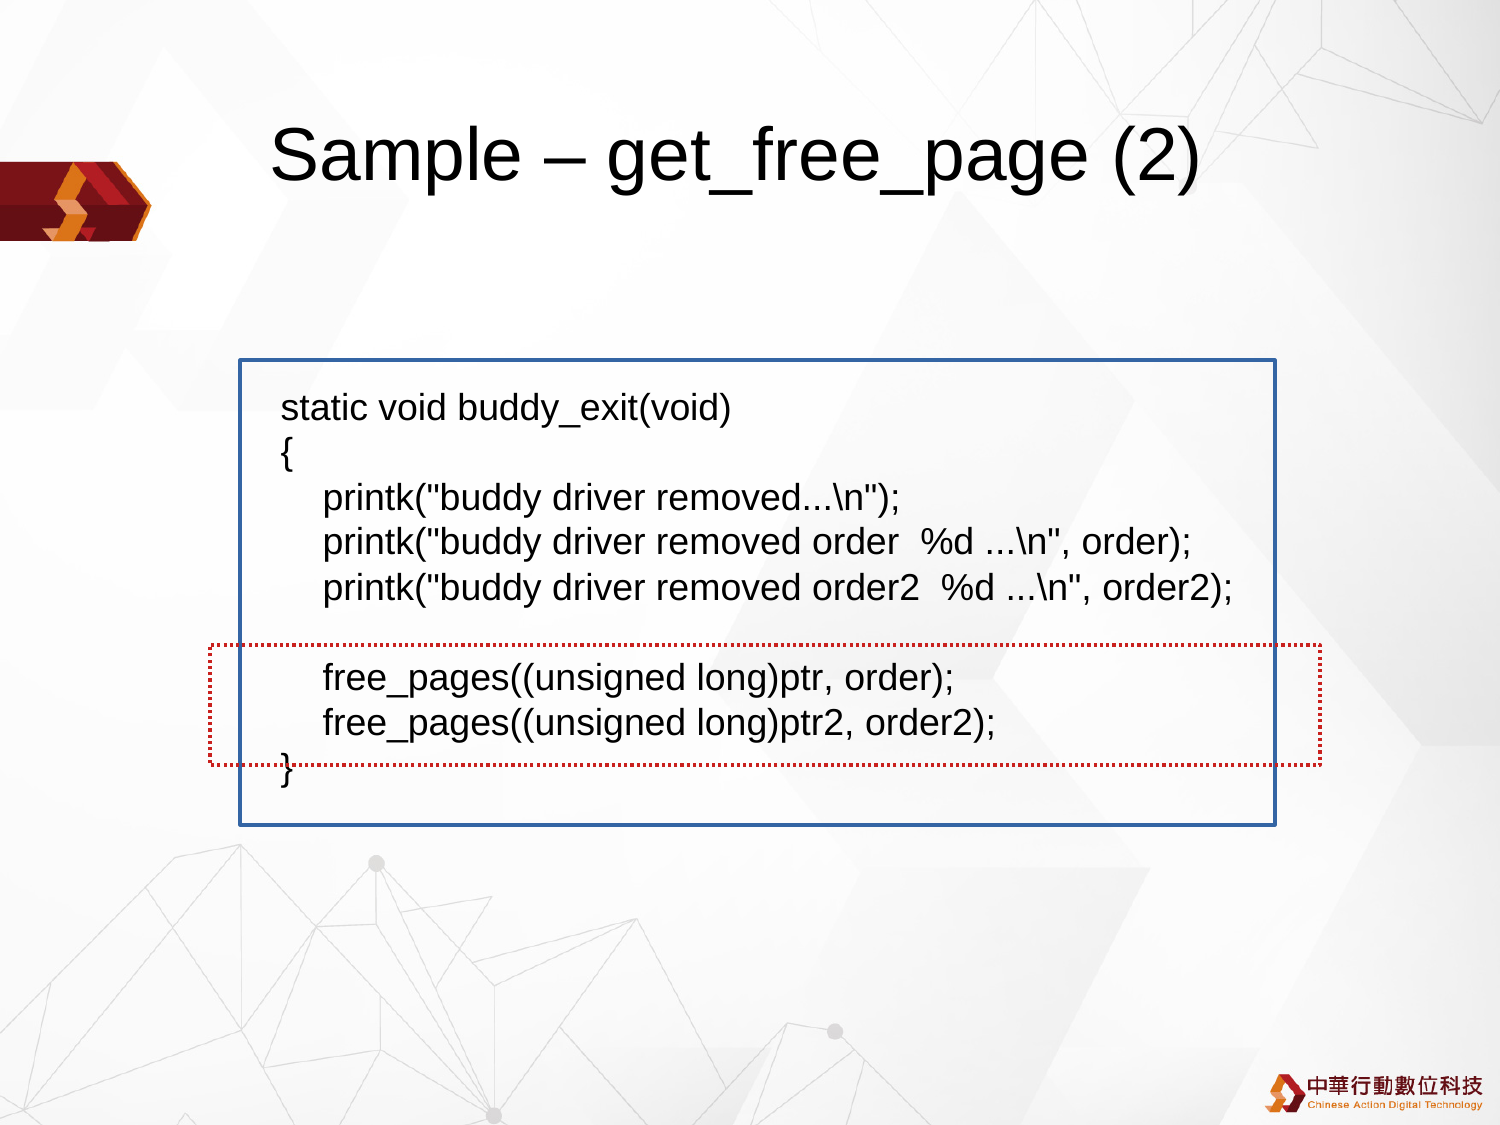

# Sample – get_free_page (2)
static void buddy_exit(void)
{
 printk("buddy driver removed...\n");
 printk("buddy driver removed order %d ...\n", order);
 printk("buddy driver removed order2 %d ...\n", order2);
 free_pages((unsigned long)ptr, order);
 free_pages((unsigned long)ptr2, order2);
}